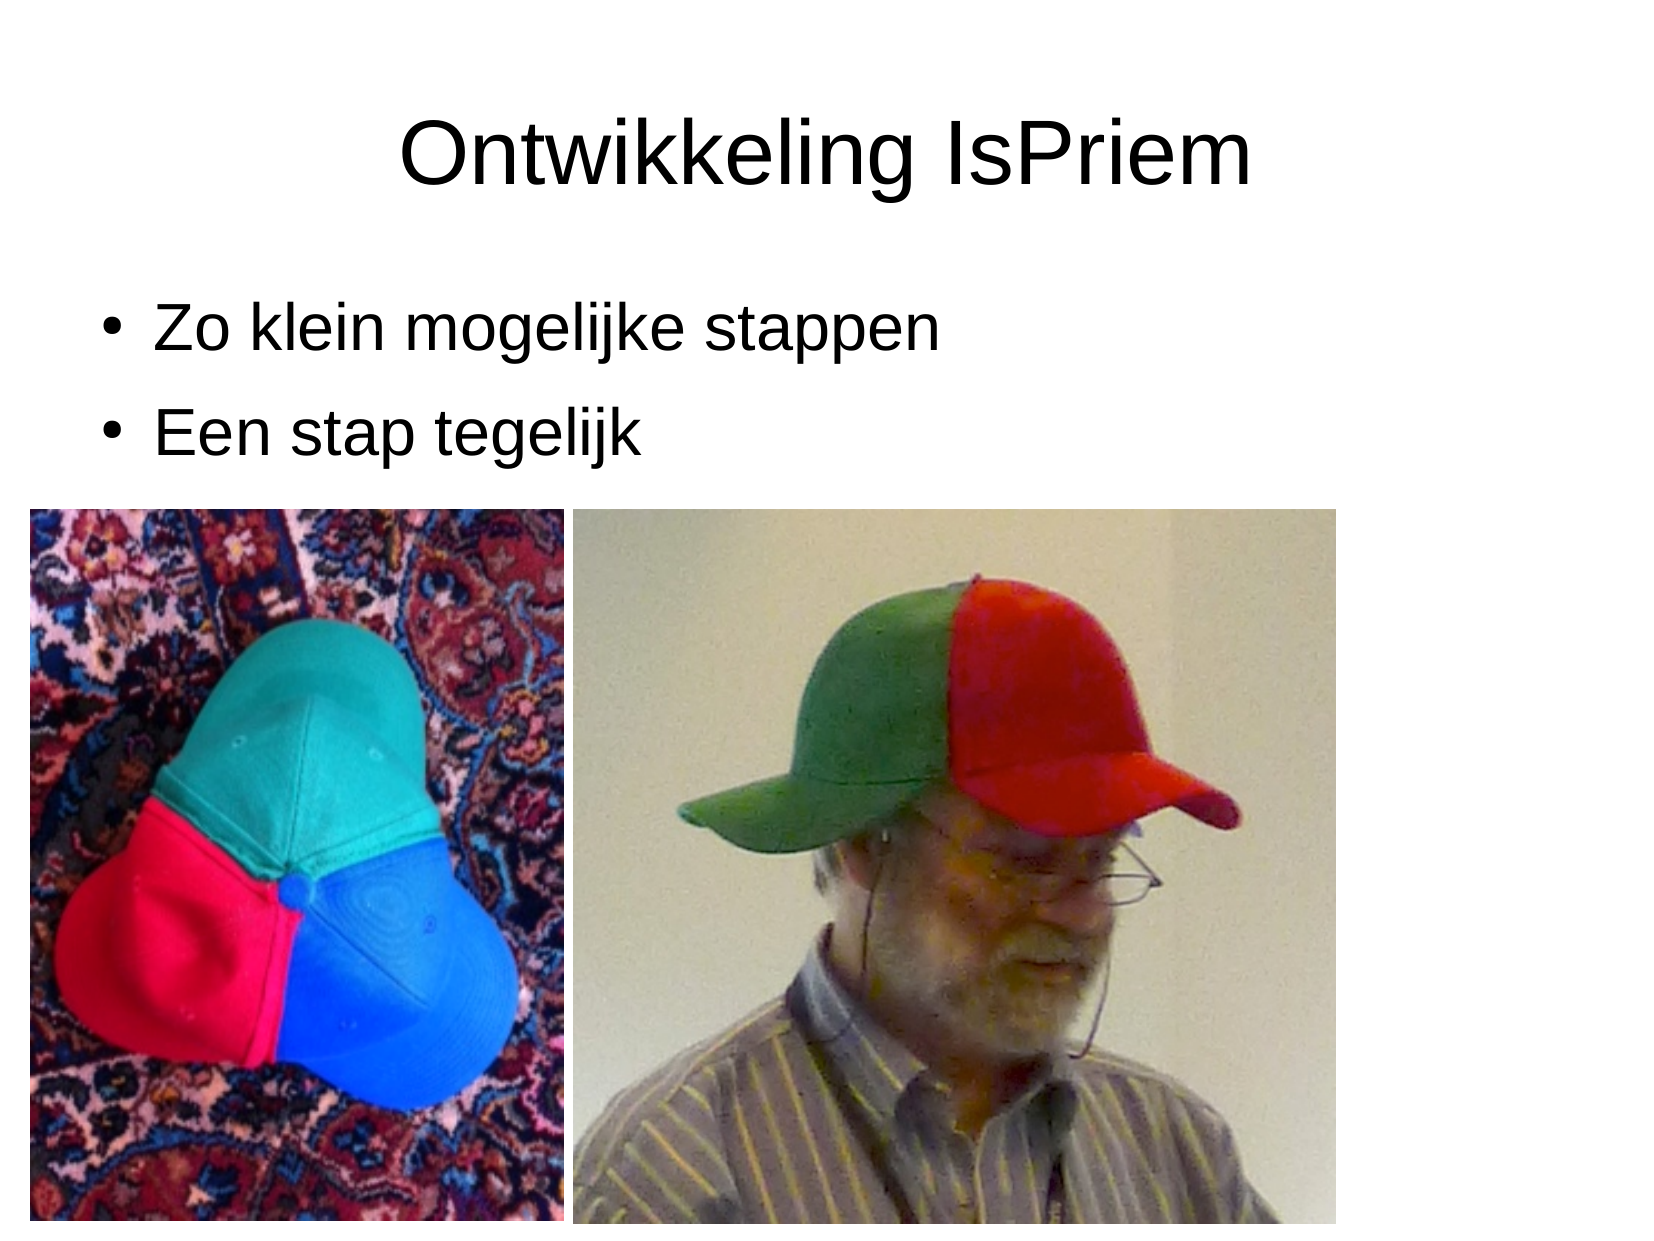

# Ontwikkeling IsPriem
Zo klein mogelijke stappen
Een stap tegelijk